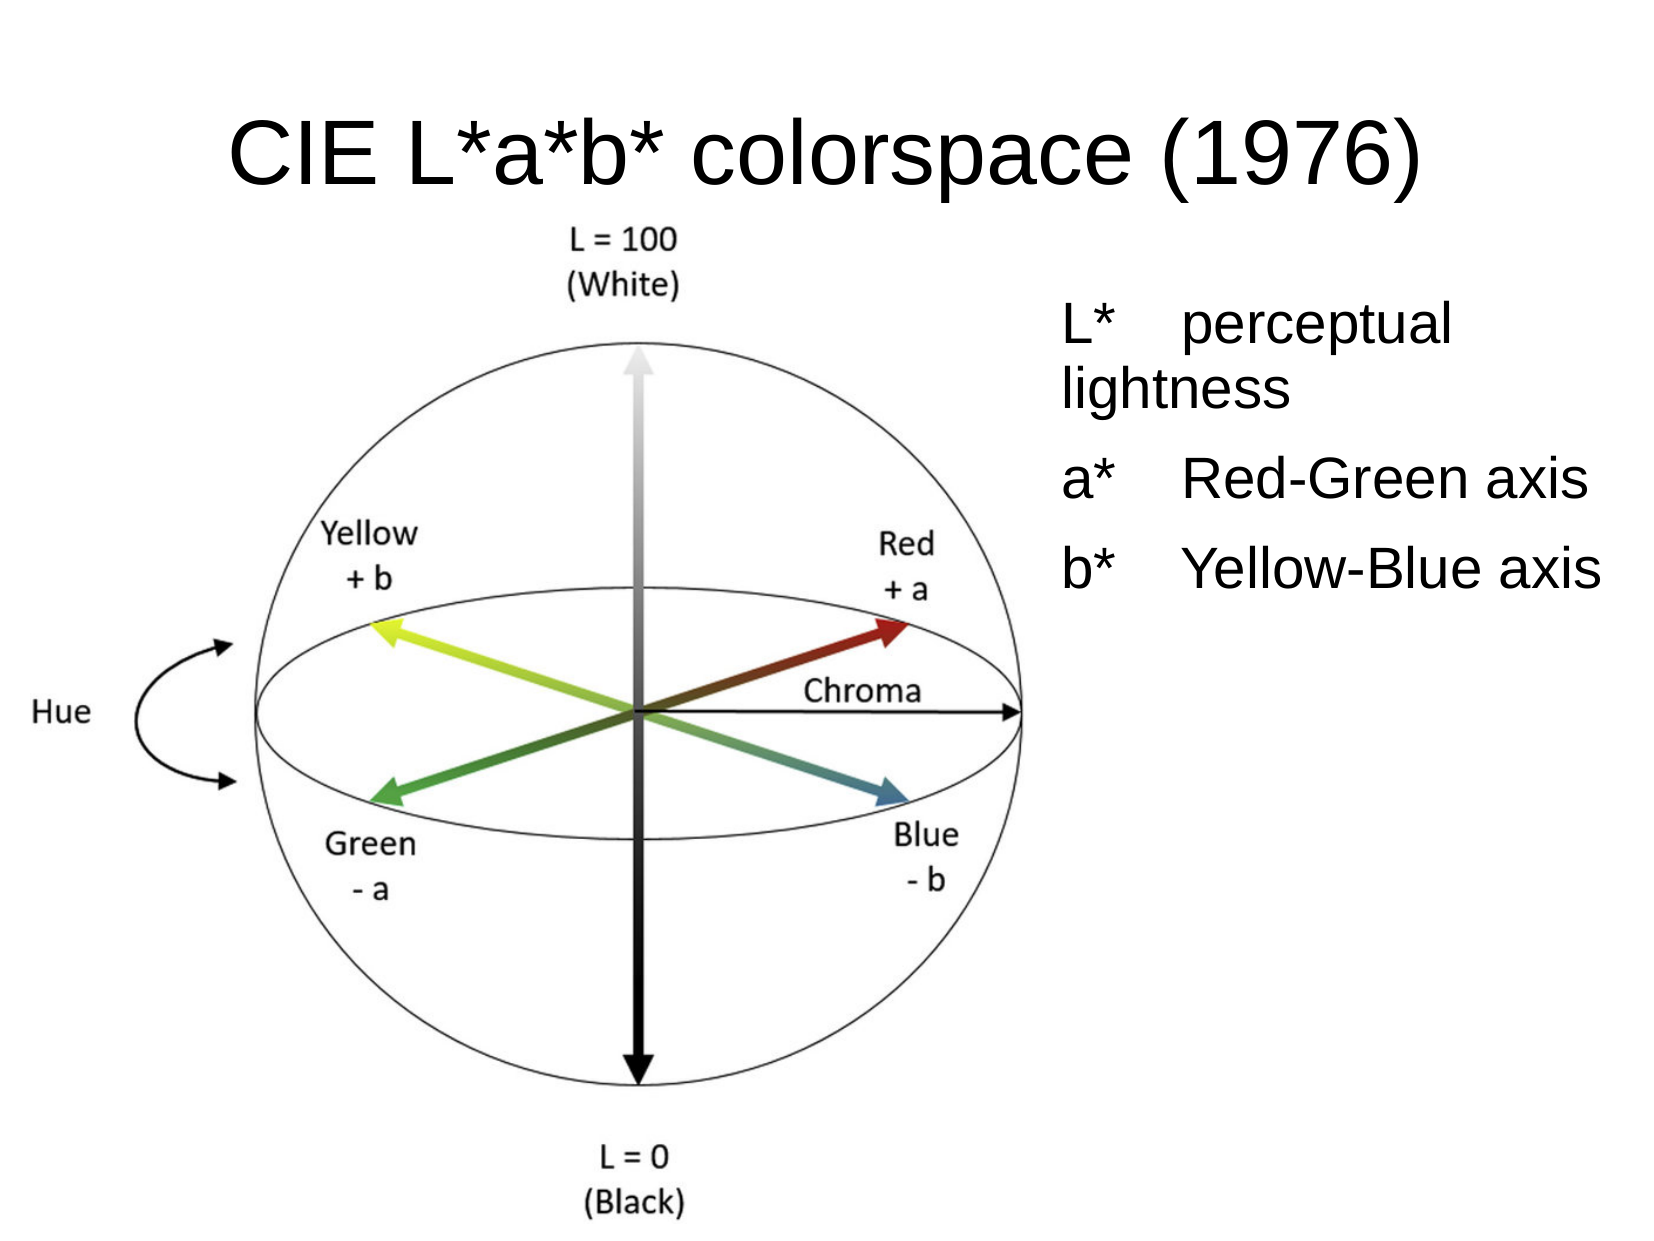

# CIE L*a*b* colorspace (1976)
L* perceptual lightness
a* Red-Green axis
b* Yellow-Blue axis